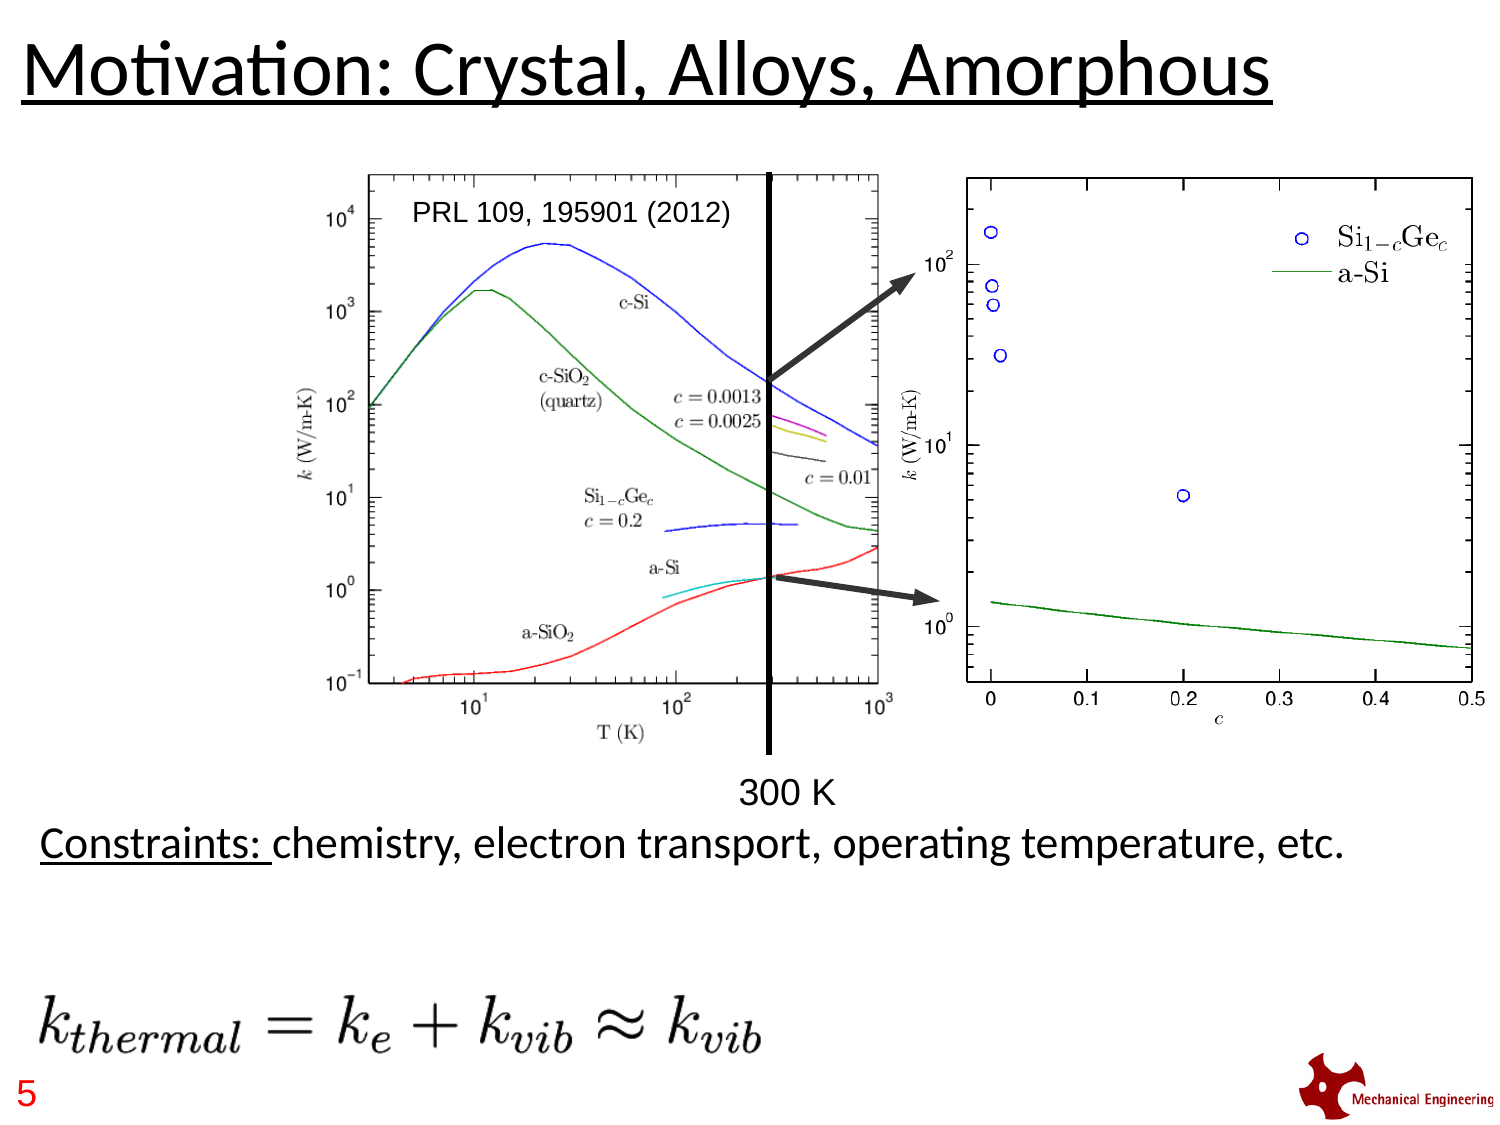

# Motivation: Crystal, Alloys, Amorphous
PRL 109, 195901 (2012)
300 K
Constraints: chemistry, electron transport, operating temperature, etc.